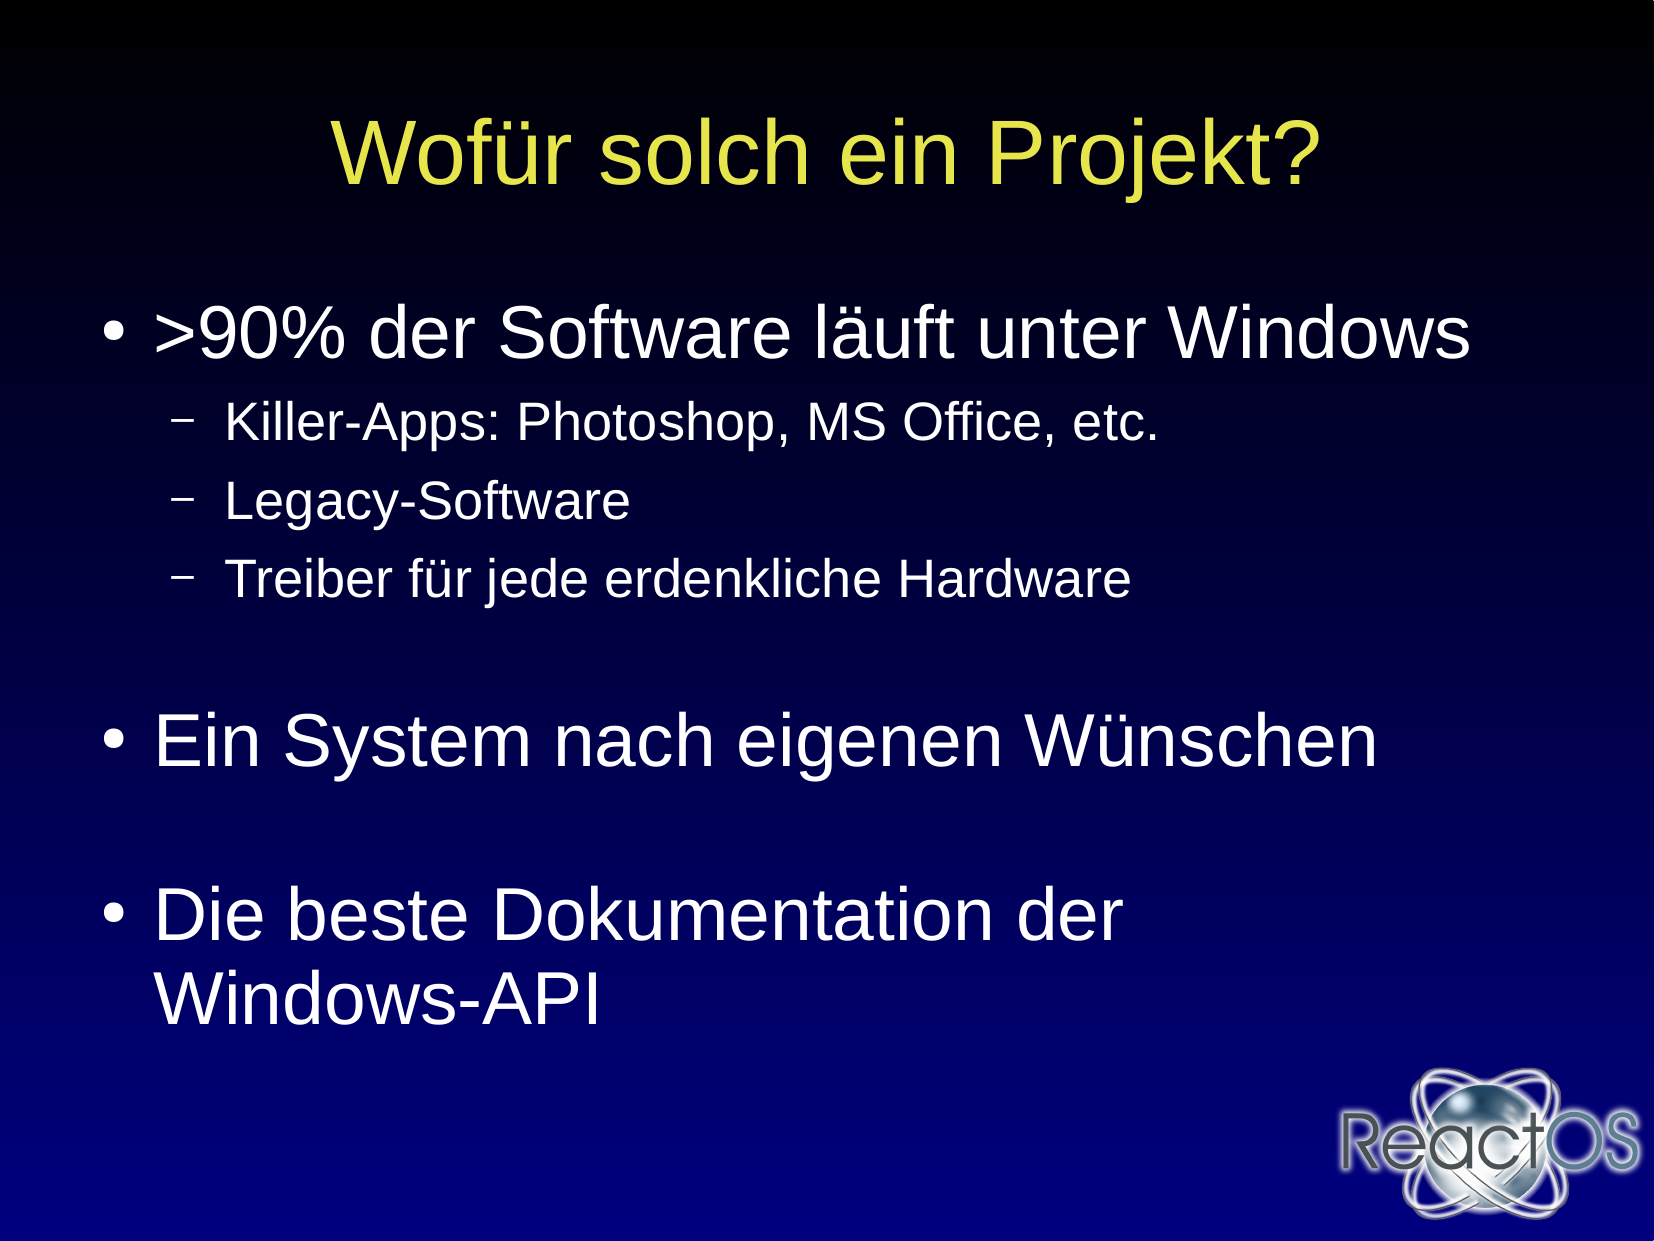

Wofür solch ein Projekt?
# >90% der Software läuft unter Windows
Killer-Apps: Photoshop, MS Office, etc.
Legacy-Software
Treiber für jede erdenkliche Hardware
Ein System nach eigenen Wünschen
Die beste Dokumentation der
Windows-API